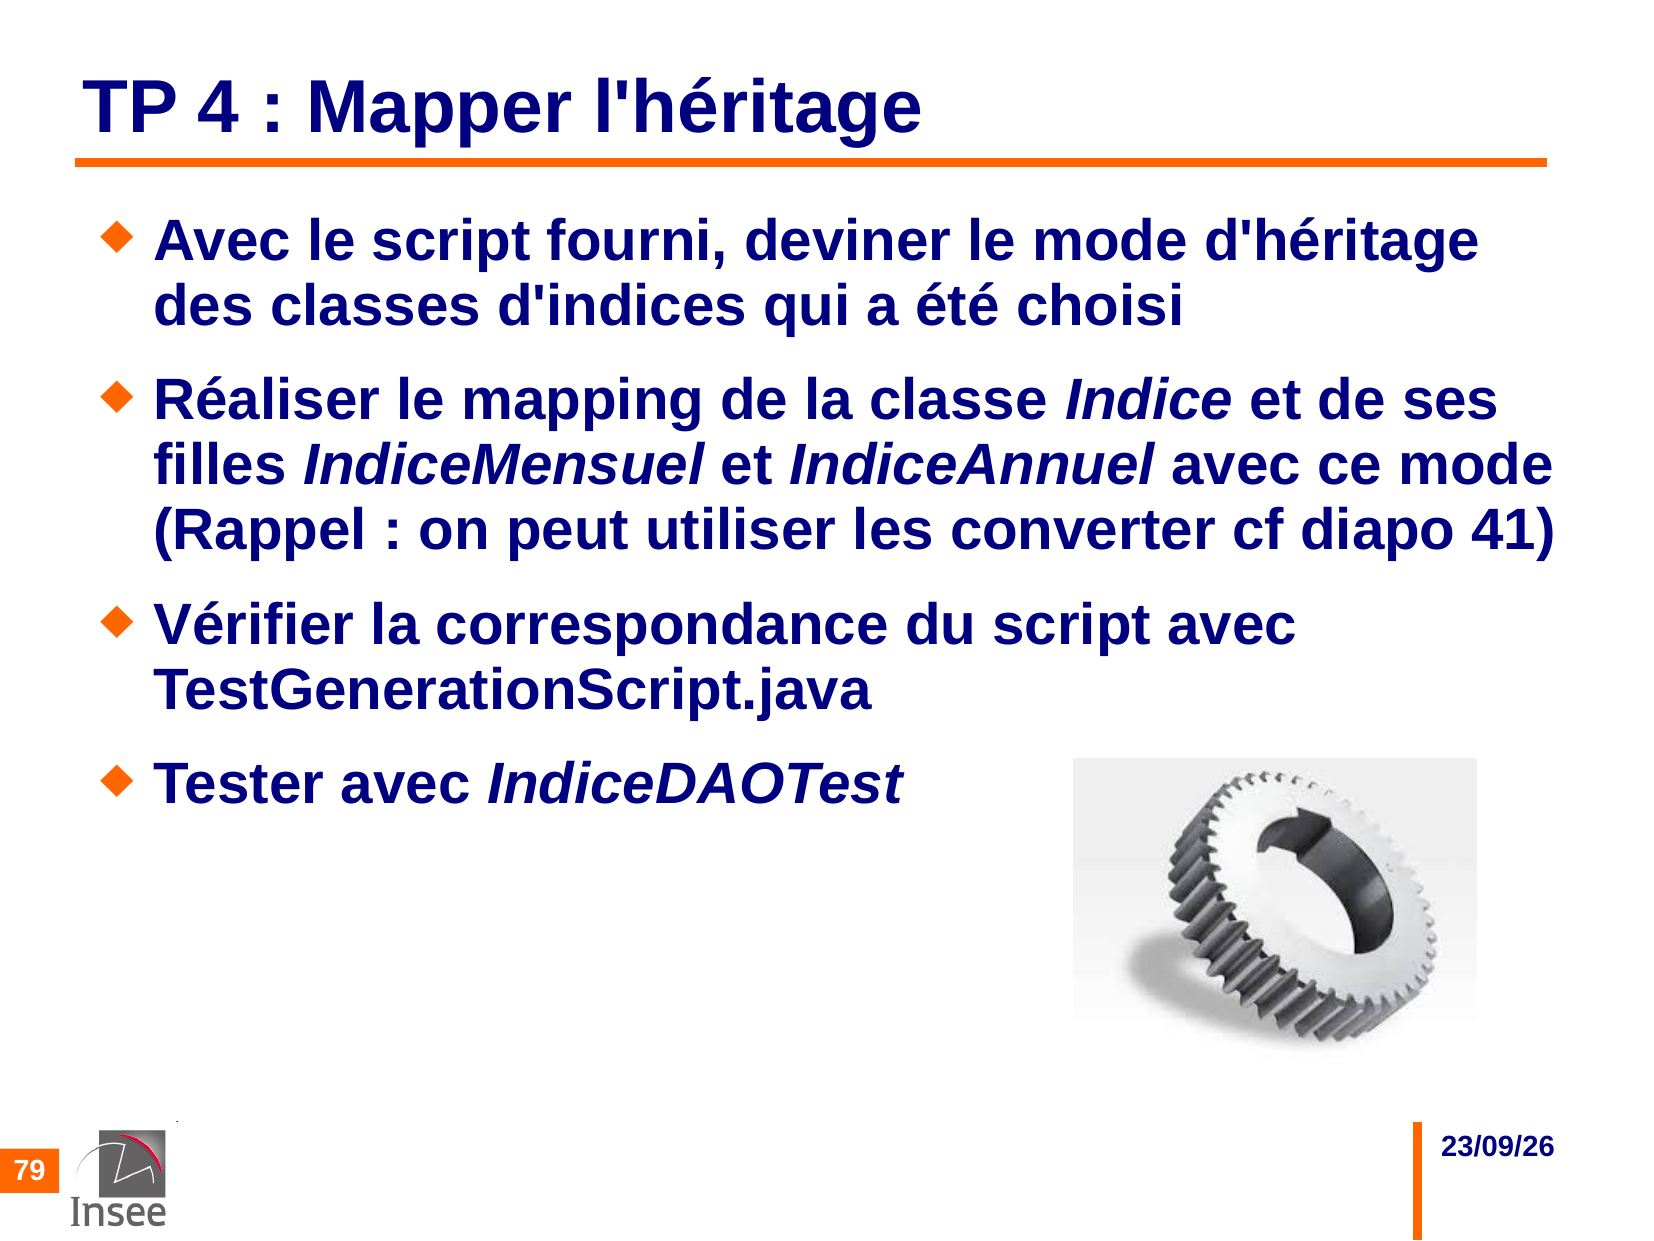

# TP 4 : Mapper l'héritage
Avec le script fourni, deviner le mode d'héritage des classes d'indices qui a été choisi
Réaliser le mapping de la classe Indice et de ses filles IndiceMensuel et IndiceAnnuel avec ce mode (Rappel : on peut utiliser les converter cf diapo 41)
Vérifier la correspondance du script avec TestGenerationScript.java
Tester avec IndiceDAOTest
79